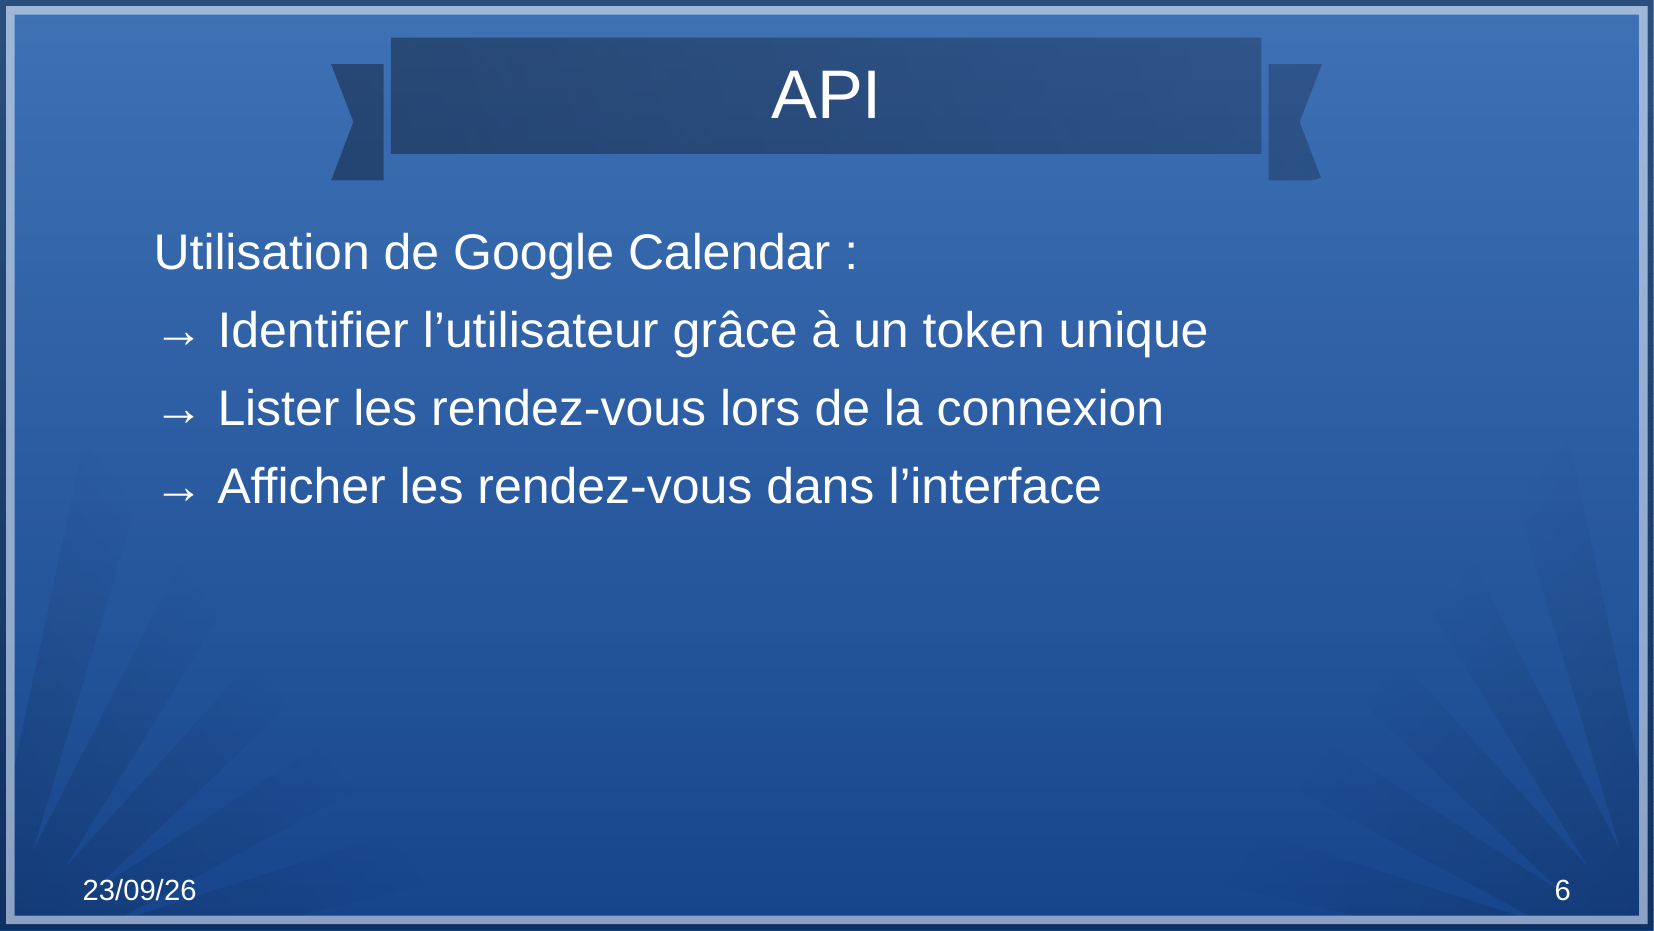

# API
Utilisation de Google Calendar :
→ Identifier l’utilisateur grâce à un token unique
→ Lister les rendez-vous lors de la connexion
→ Afficher les rendez-vous dans l’interface
6